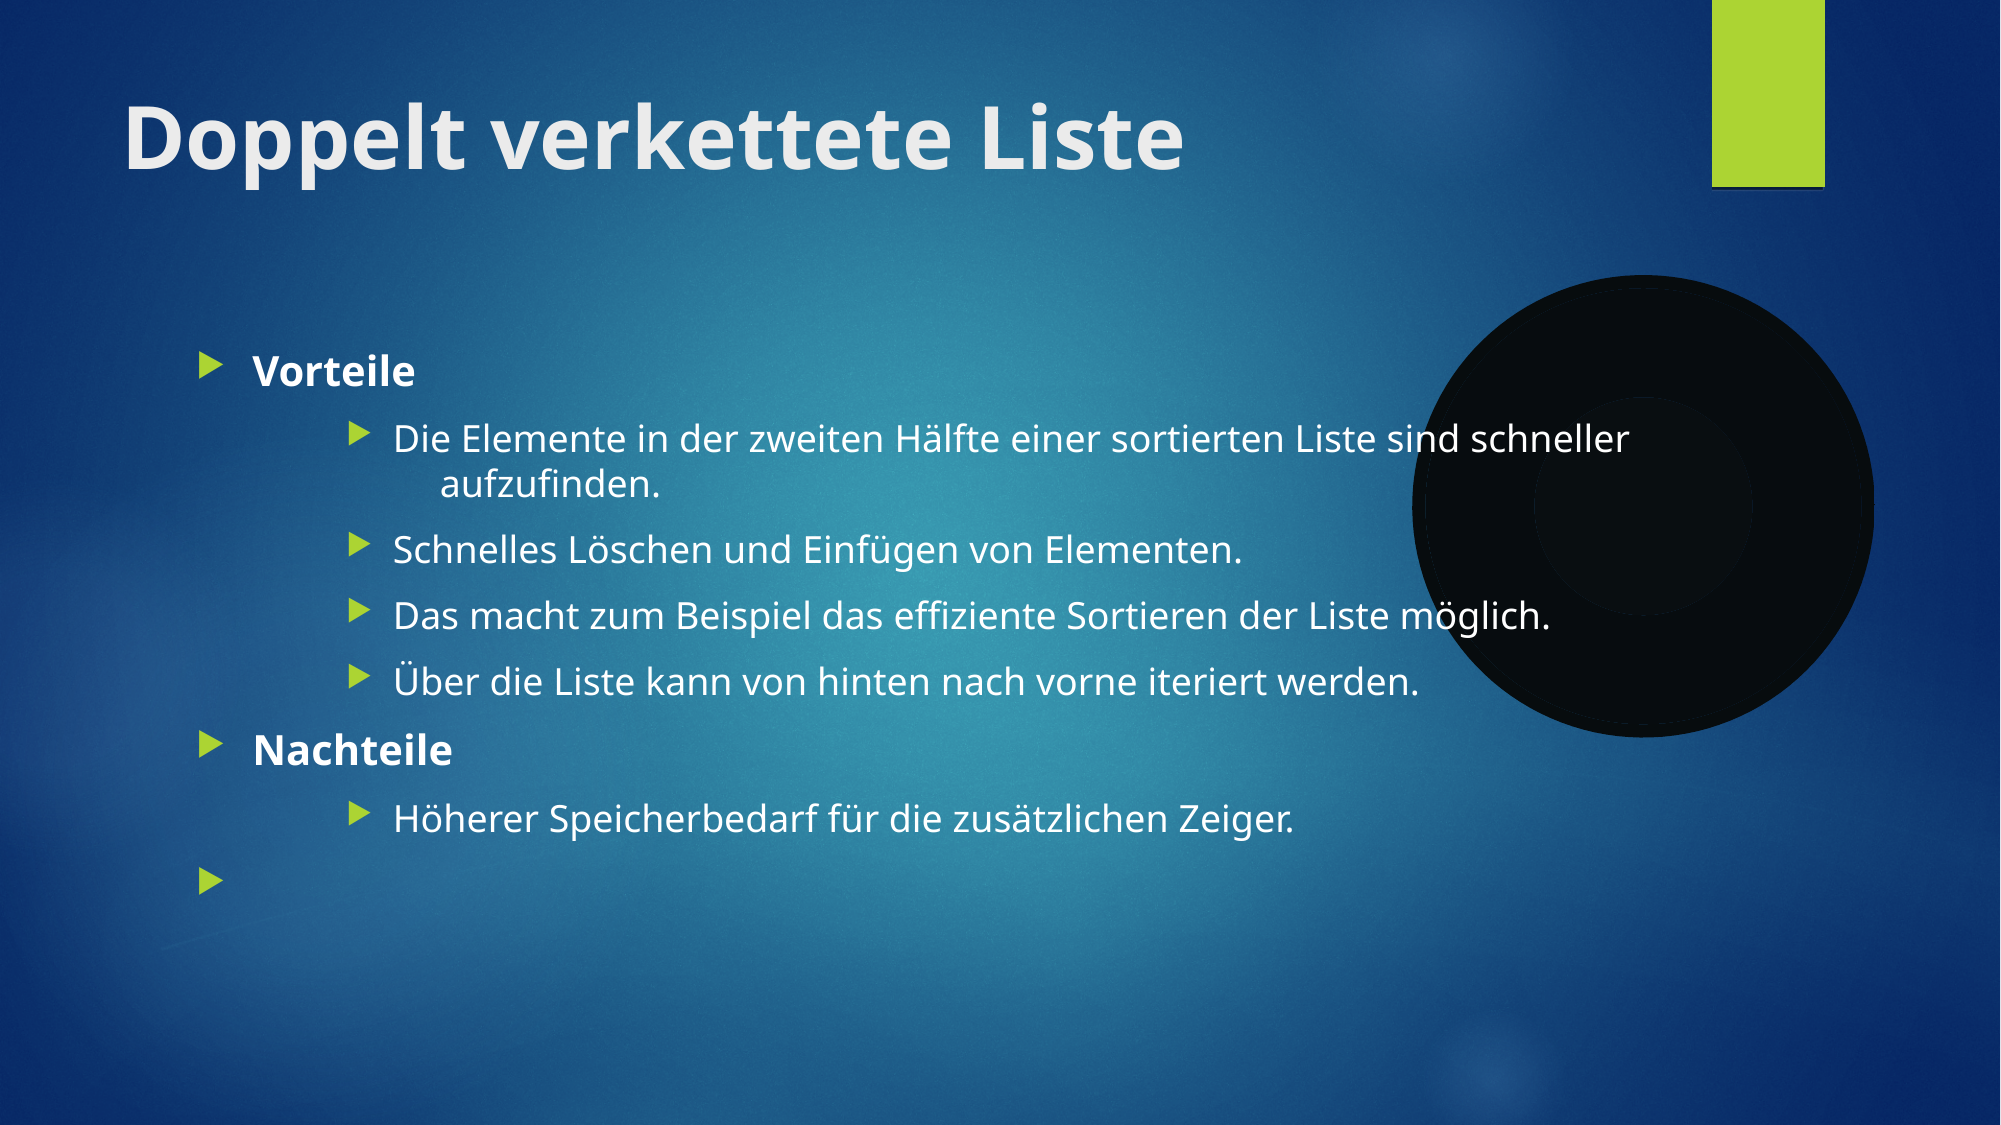

# Doppelt verkettete Liste
Vorteile
Die Elemente in der zweiten Hälfte einer sortierten Liste sind schneller aufzufinden.
Schnelles Löschen und Einfügen von Elementen.
Das macht zum Beispiel das effiziente Sortieren der Liste möglich.
Über die Liste kann von hinten nach vorne iteriert werden.
Nachteile
Höherer Speicherbedarf für die zusätzlichen Zeiger.